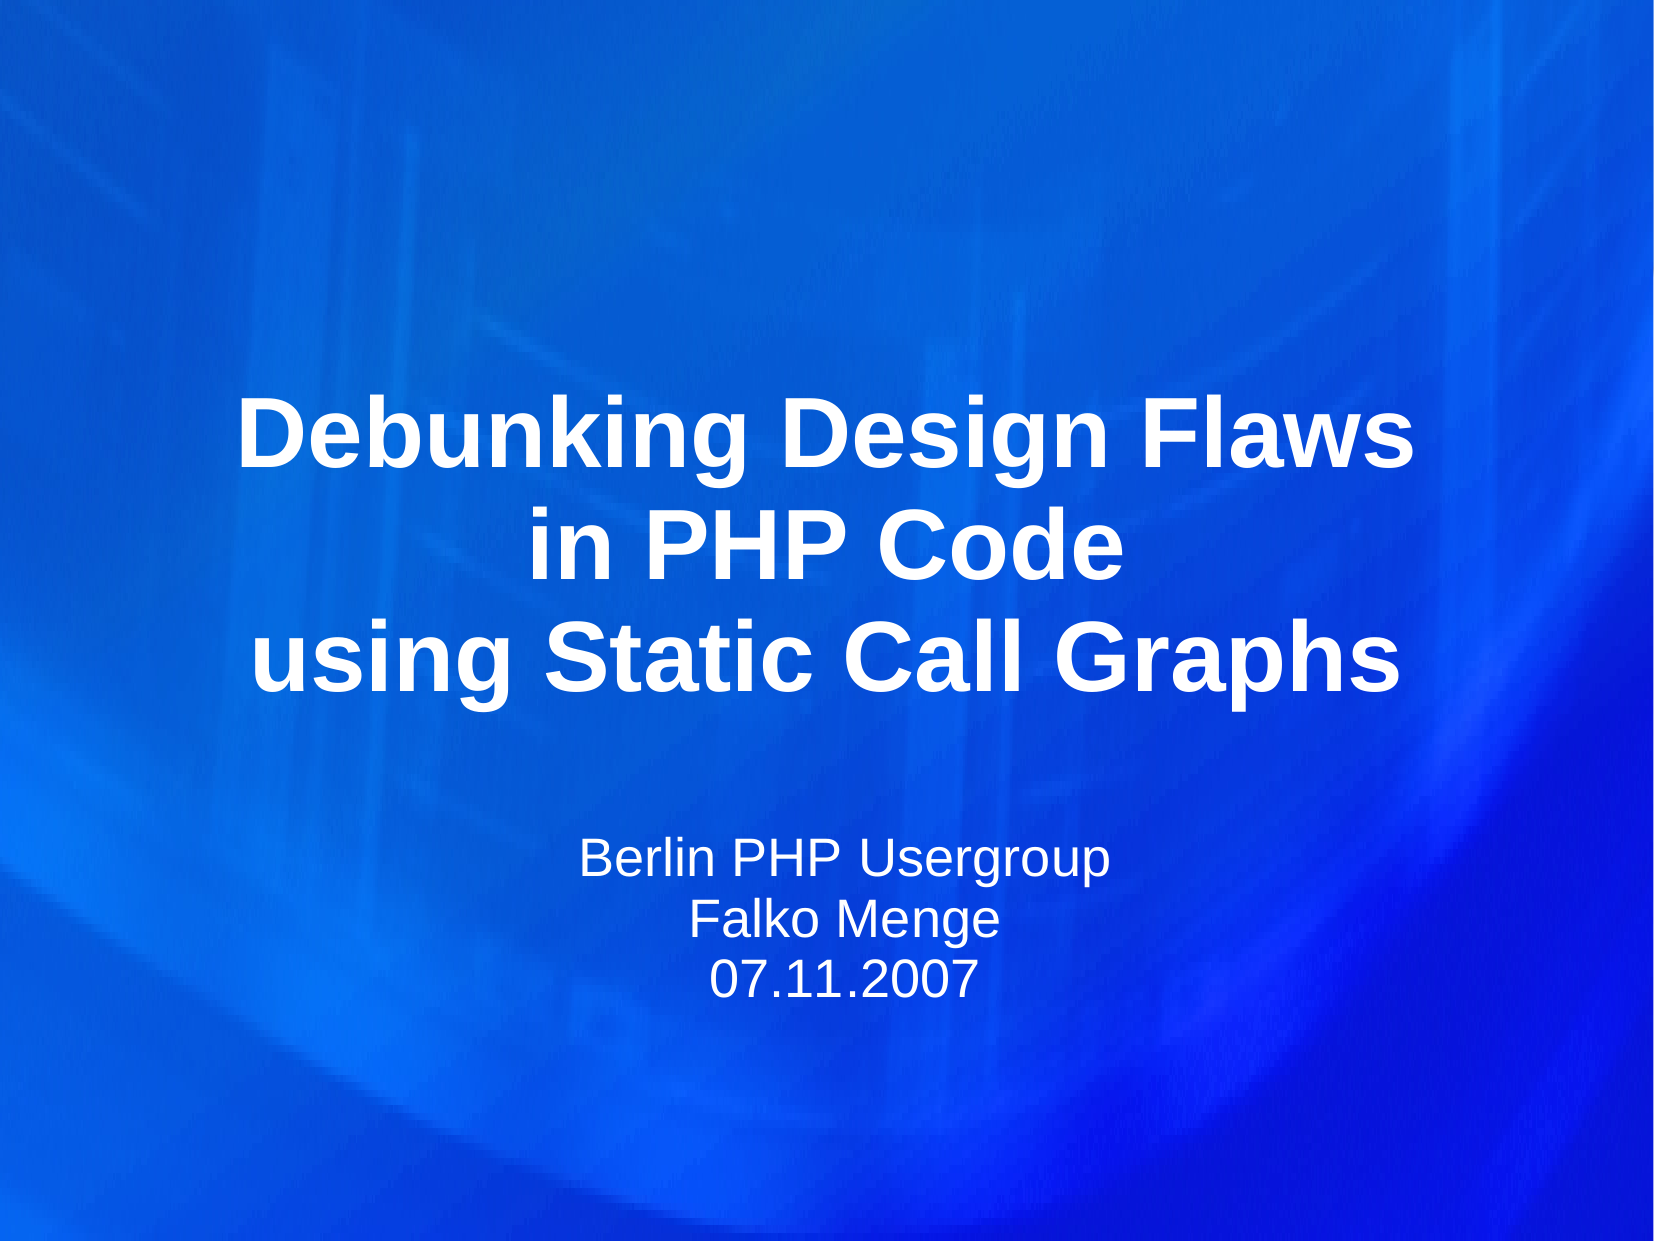

# Debunking Design Flaws in PHP Code using Static Call Graphs
Berlin PHP Usergroup
Falko Menge
07.11.2007